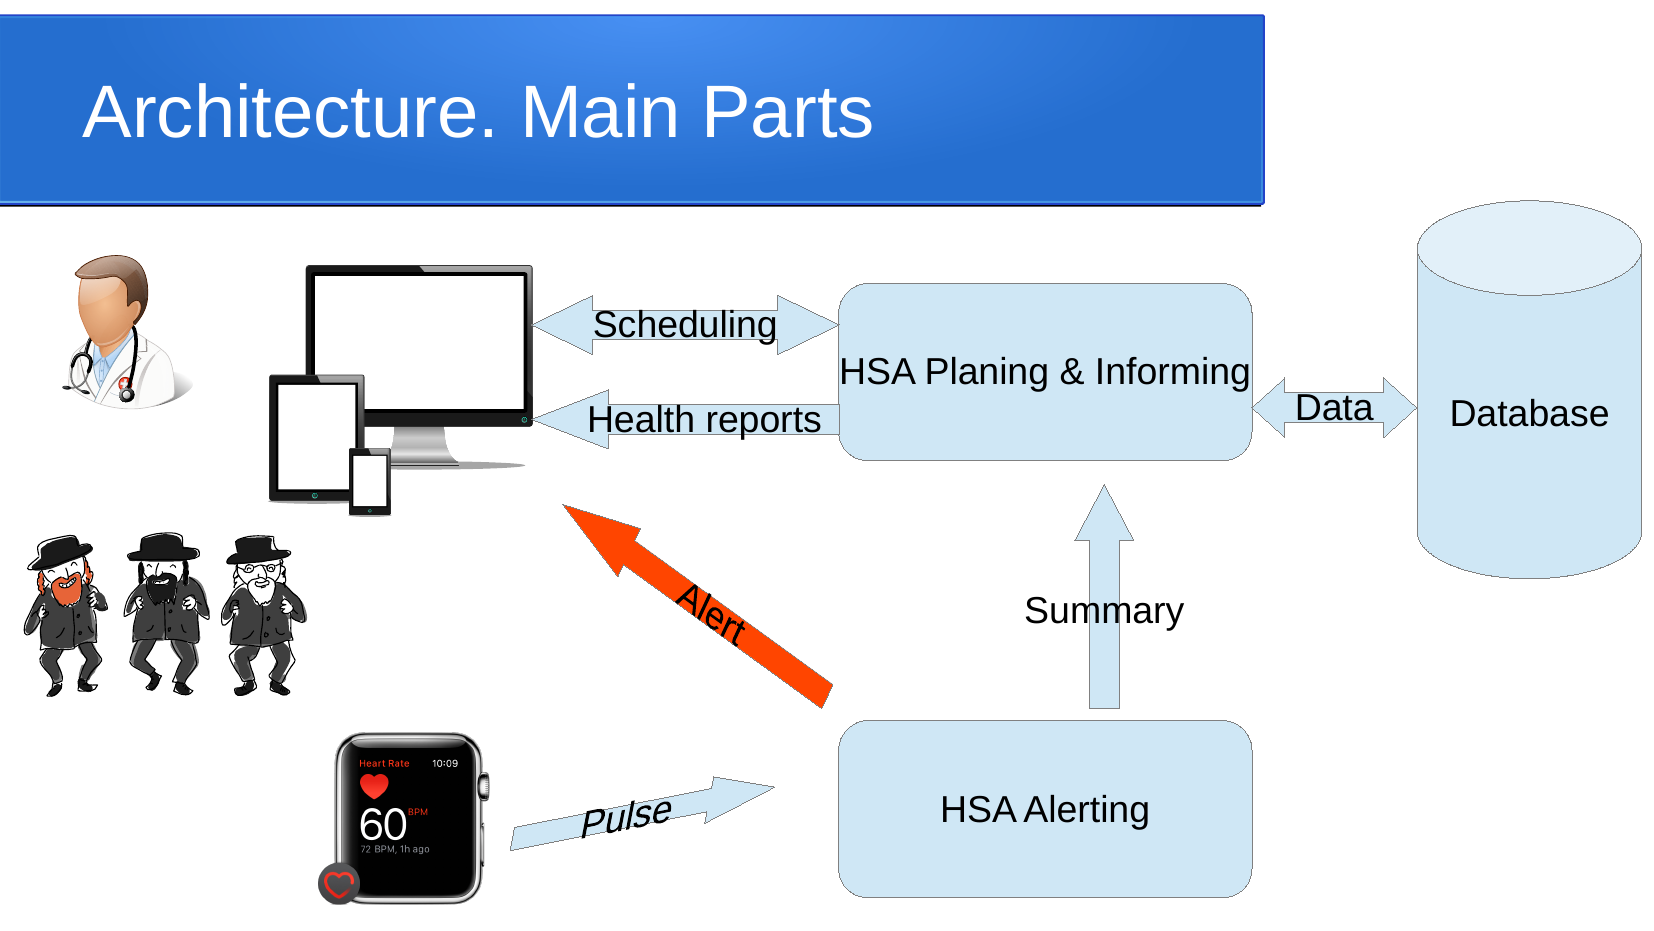

# Architecture. Main Parts
Database
HSA Planing & Informing
Scheduling
Data
Health reports
Summary
Alert
HSA Alerting
Pulse